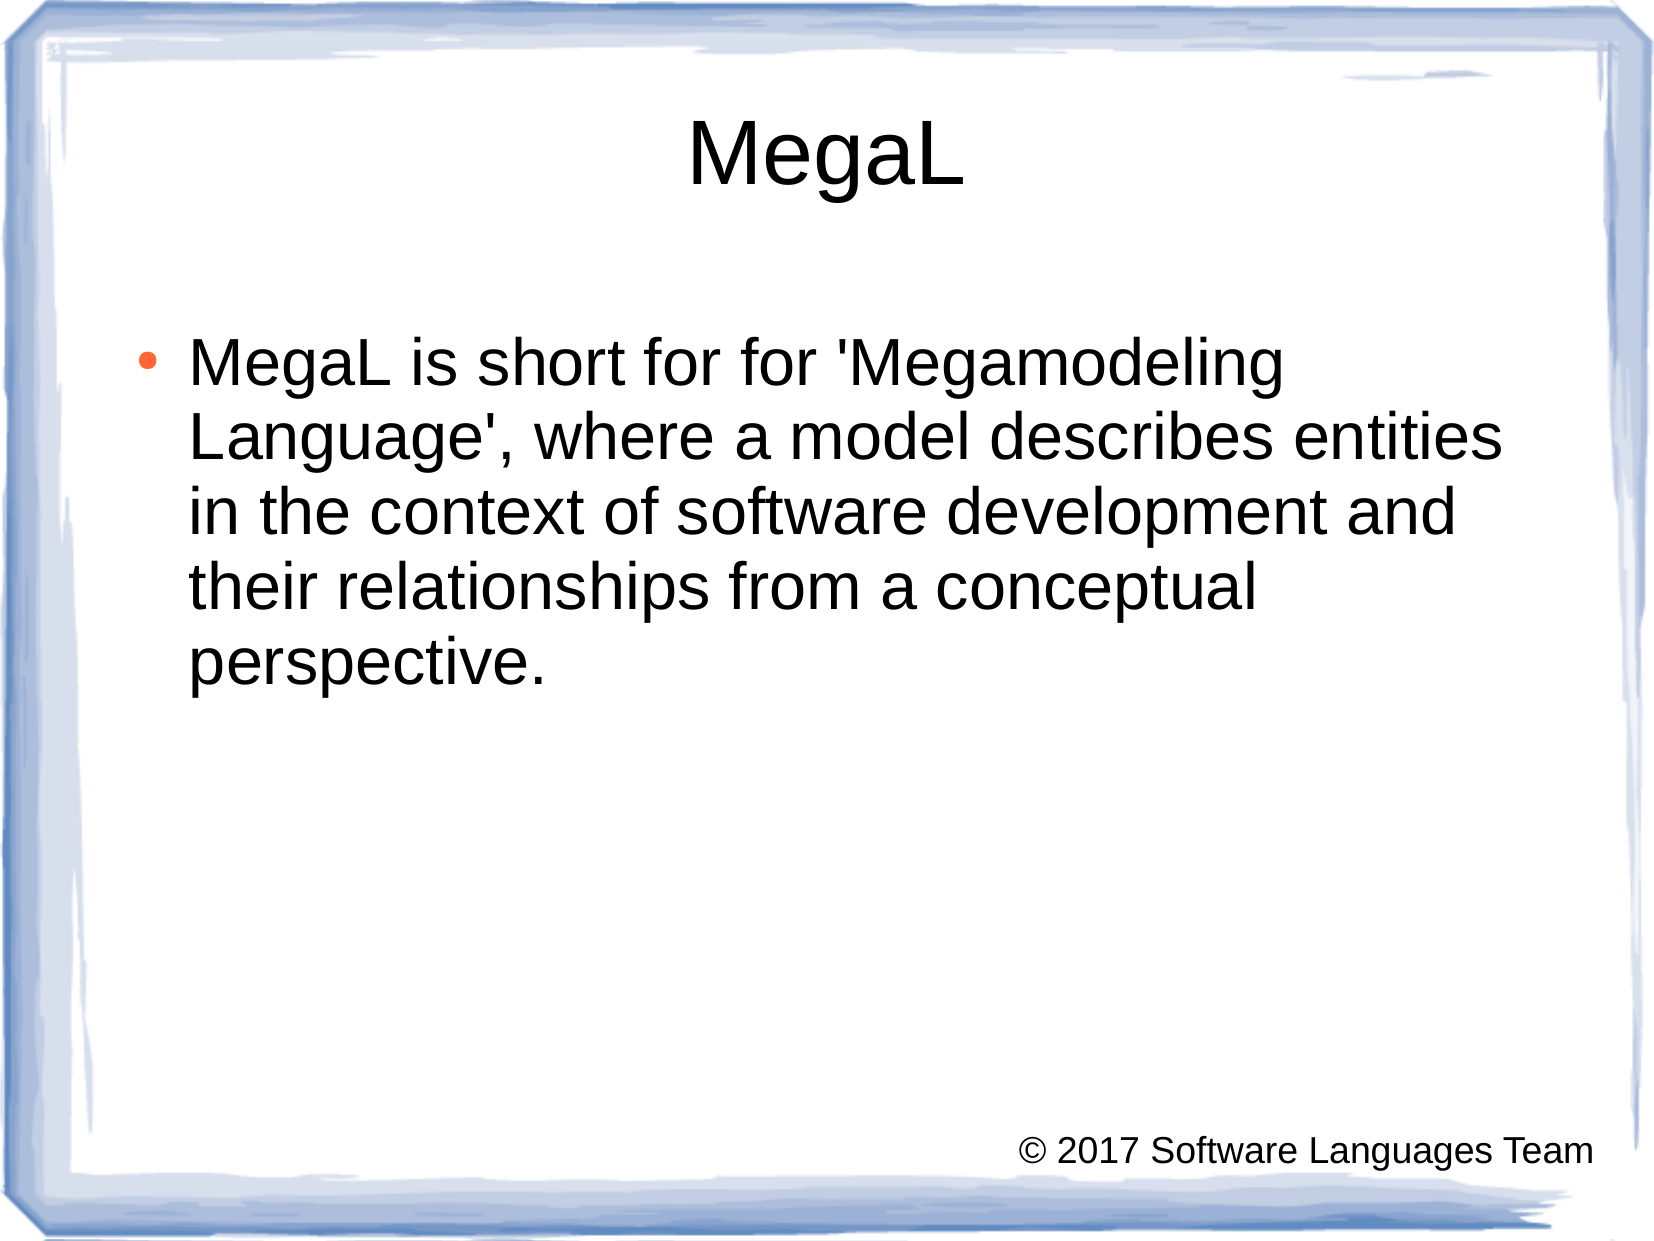

# MegaL
MegaL is short for for 'Megamodeling Language', where a model describes entities in the context of software development and their relationships from a conceptual perspective.
© 2017 Software Languages Team